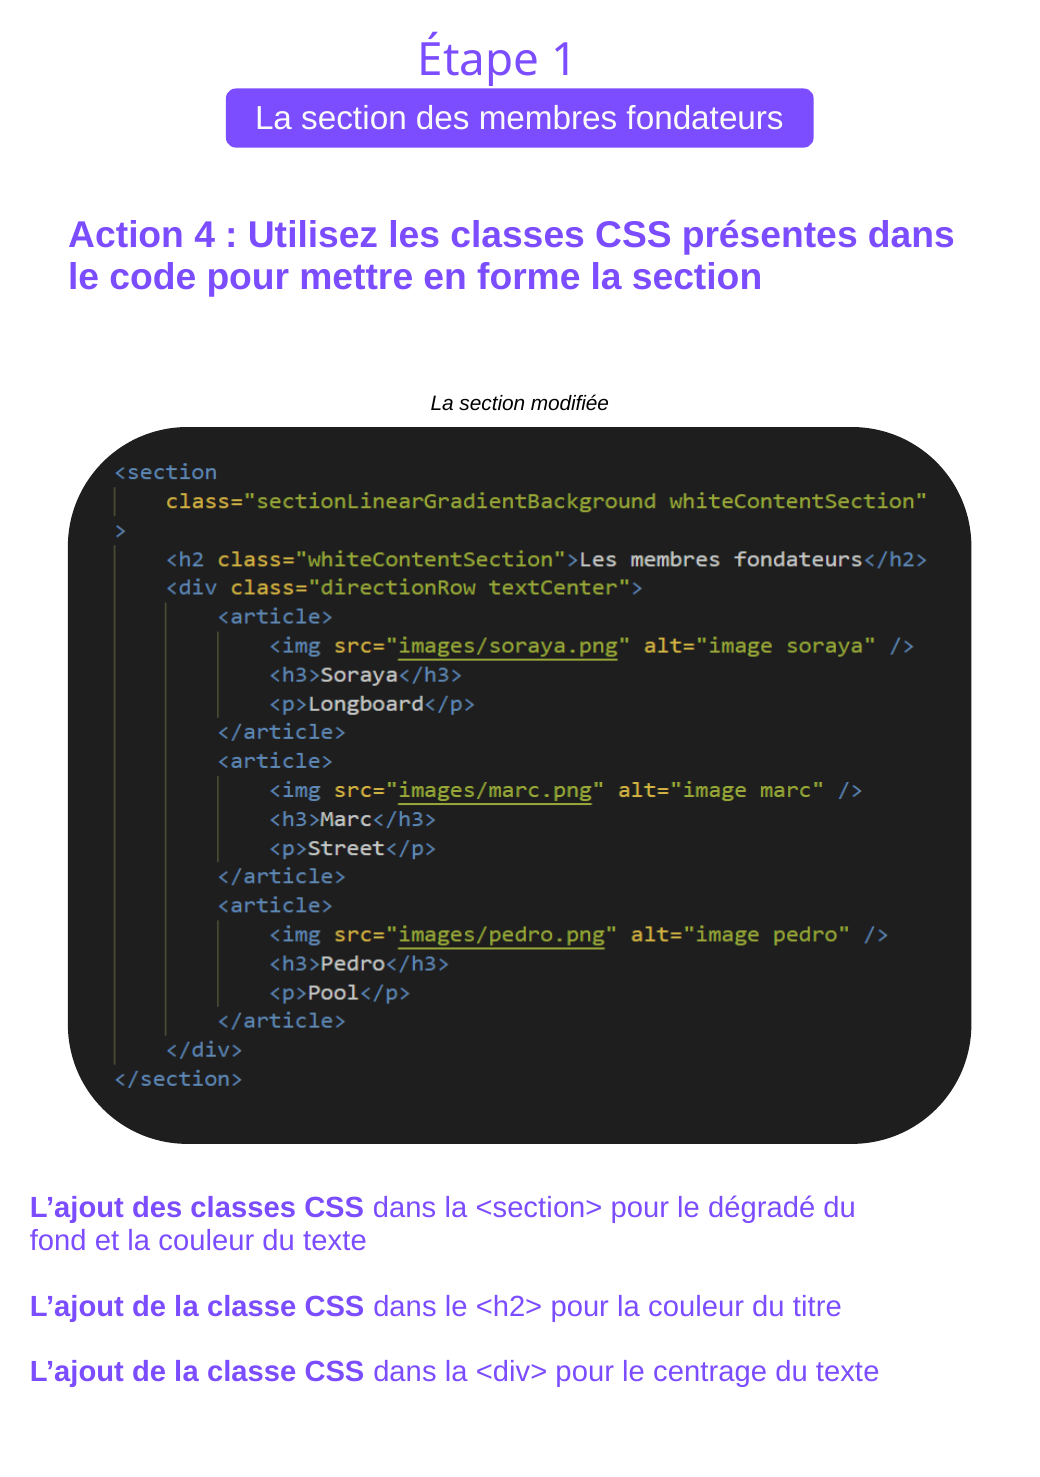

# Étape 1
La section des membres fondateurs
Action 4 : Utilisez les classes CSS présentes dans le code pour mettre en forme la section
La section modifiée
L’ajout des classes CSS dans la <section> pour le dégradé du fond et la couleur du texte
L’ajout de la classe CSS dans le <h2> pour la couleur du titre
L’ajout de la classe CSS dans la <div> pour le centrage du texte